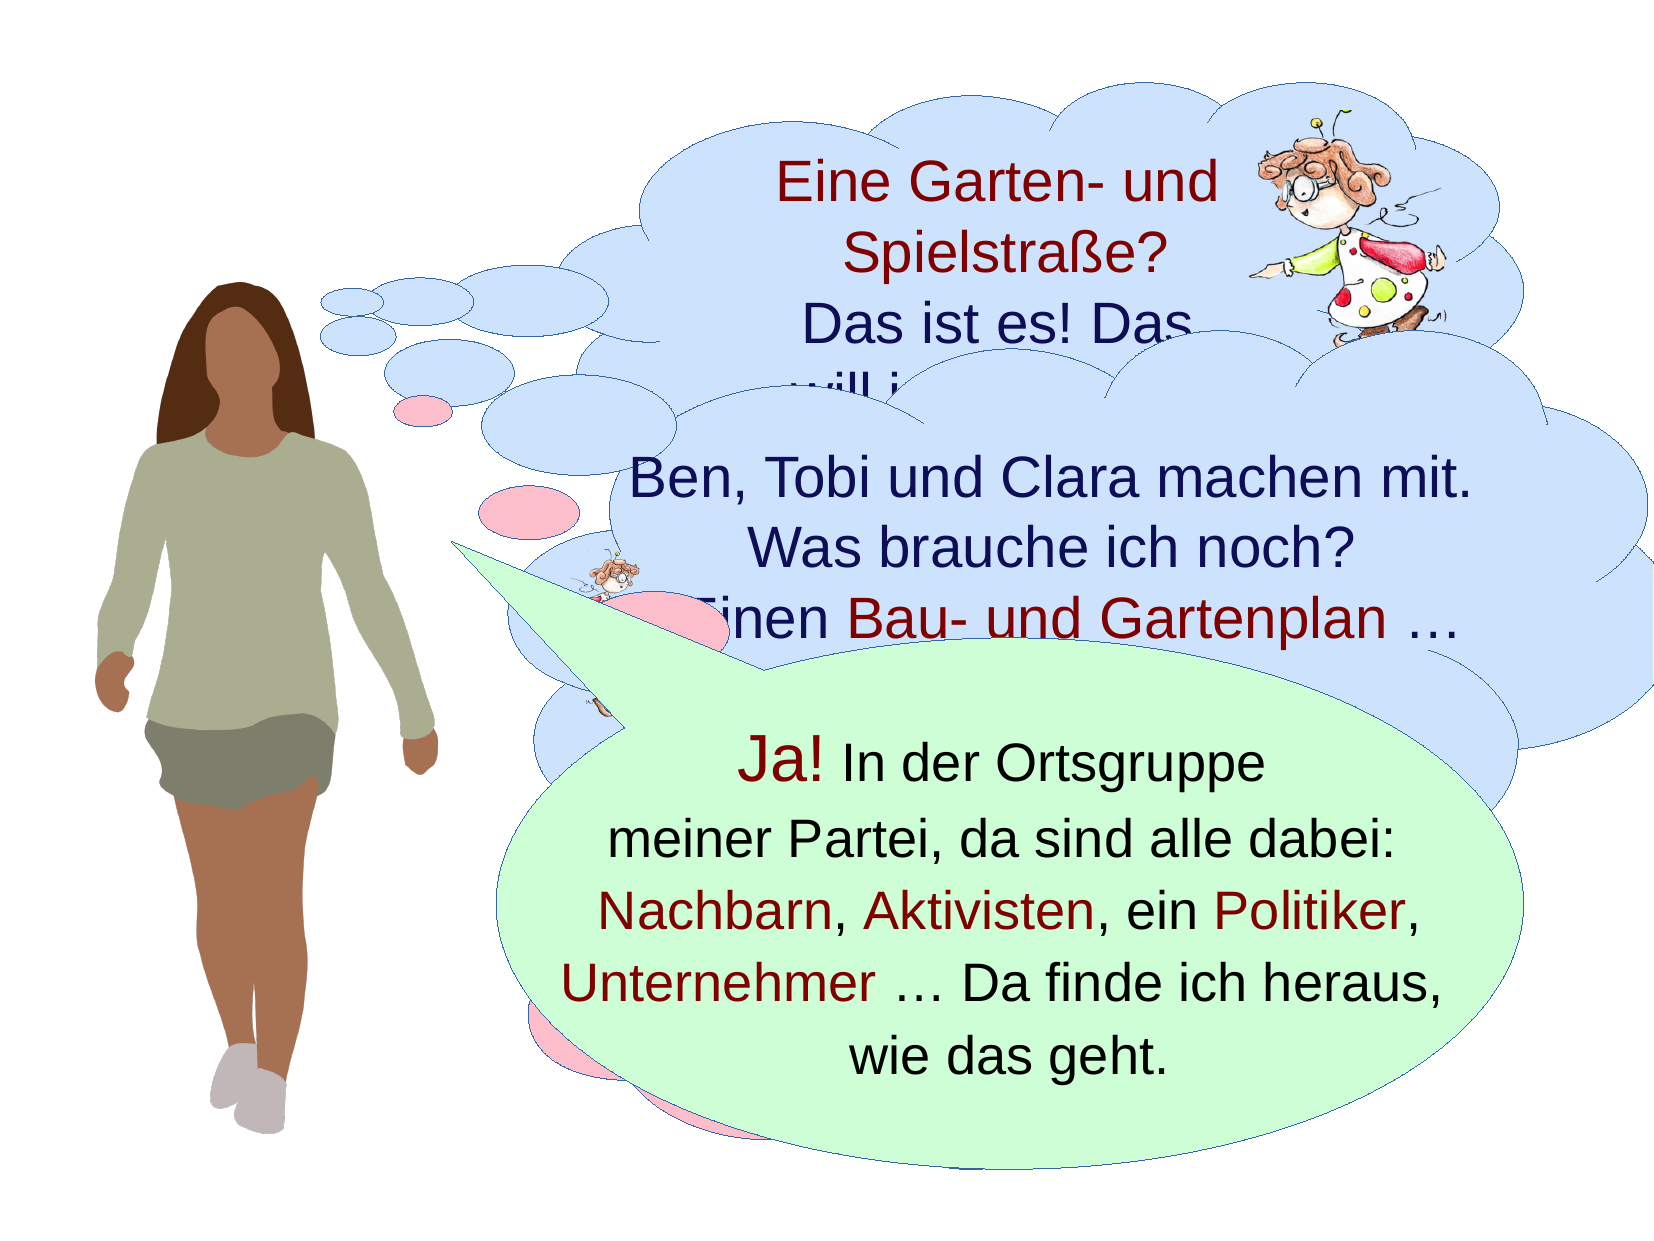

Eine Garten- und
Spielstraße?
Das ist es! Das
will ich machen!
Ben, Tobi und Clara machen mit.
Was brauche ich noch?
 Einen Bau- und Gartenplan …
 Einen Stammtisch
 Eine Webseite
Ja! In der Ortsgruppe
meiner Partei, da sind alle dabei:
Nachbarn, Aktivisten, ein Politiker,
Unternehmer … Da finde ich heraus,
wie das geht.
Hmm.
Aber woher kommt das
Geld? Und die Erlaubnis
das zu tun?